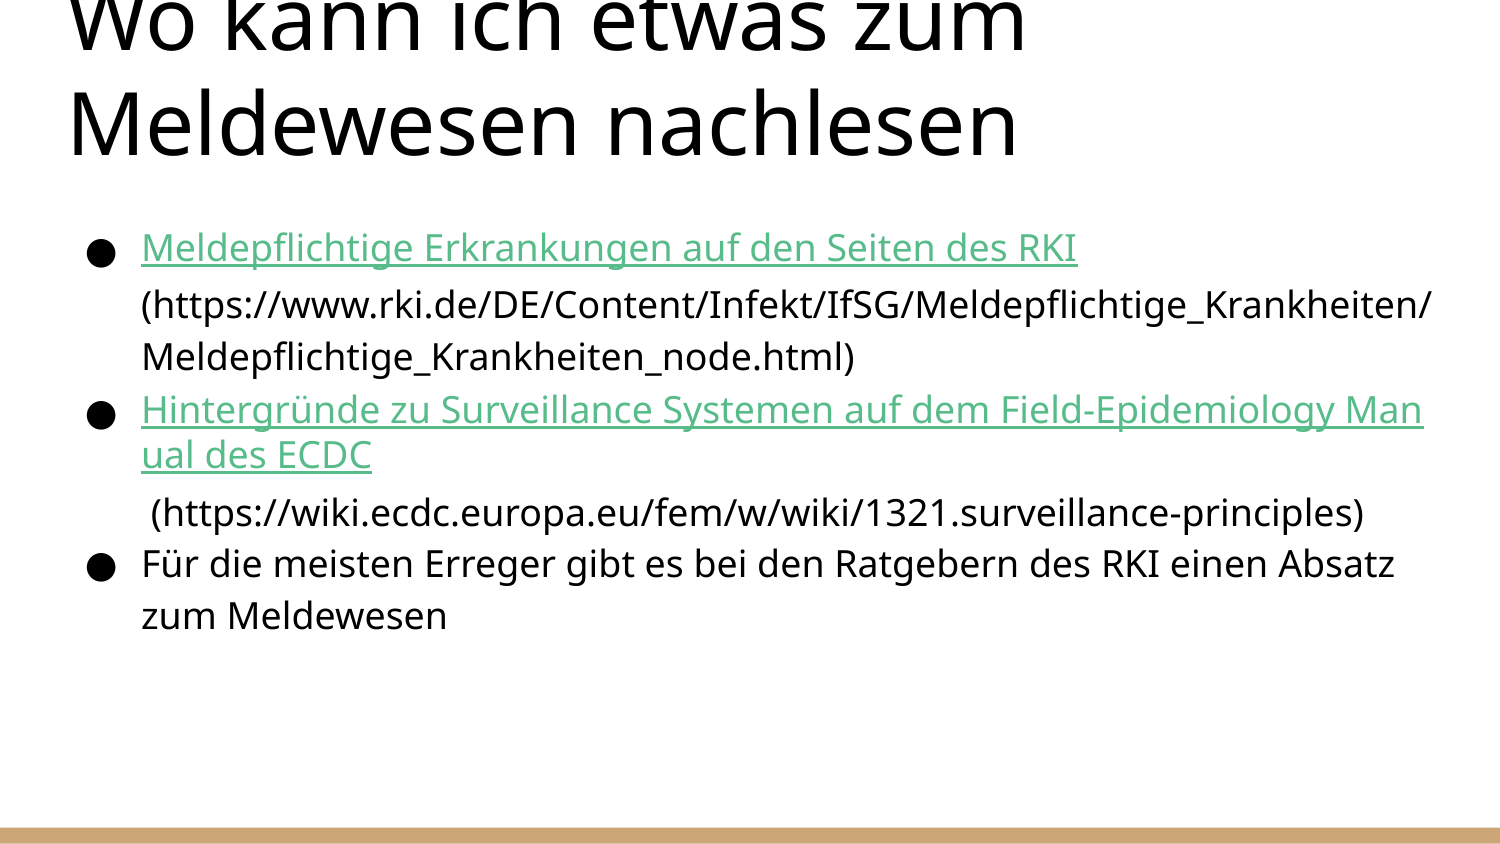

# Wo kann ich etwas zum Meldewesen nachlesen
Meldepflichtige Erkrankungen auf den Seiten des RKI (https://www.rki.de/DE/Content/Infekt/IfSG/Meldepflichtige_Krankheiten/Meldepflichtige_Krankheiten_node.html)
Hintergründe zu Surveillance Systemen auf dem Field-Epidemiology Manual des ECDC (https://wiki.ecdc.europa.eu/fem/w/wiki/1321.surveillance-principles)
Für die meisten Erreger gibt es bei den Ratgebern des RKI einen Absatz zum Meldewesen